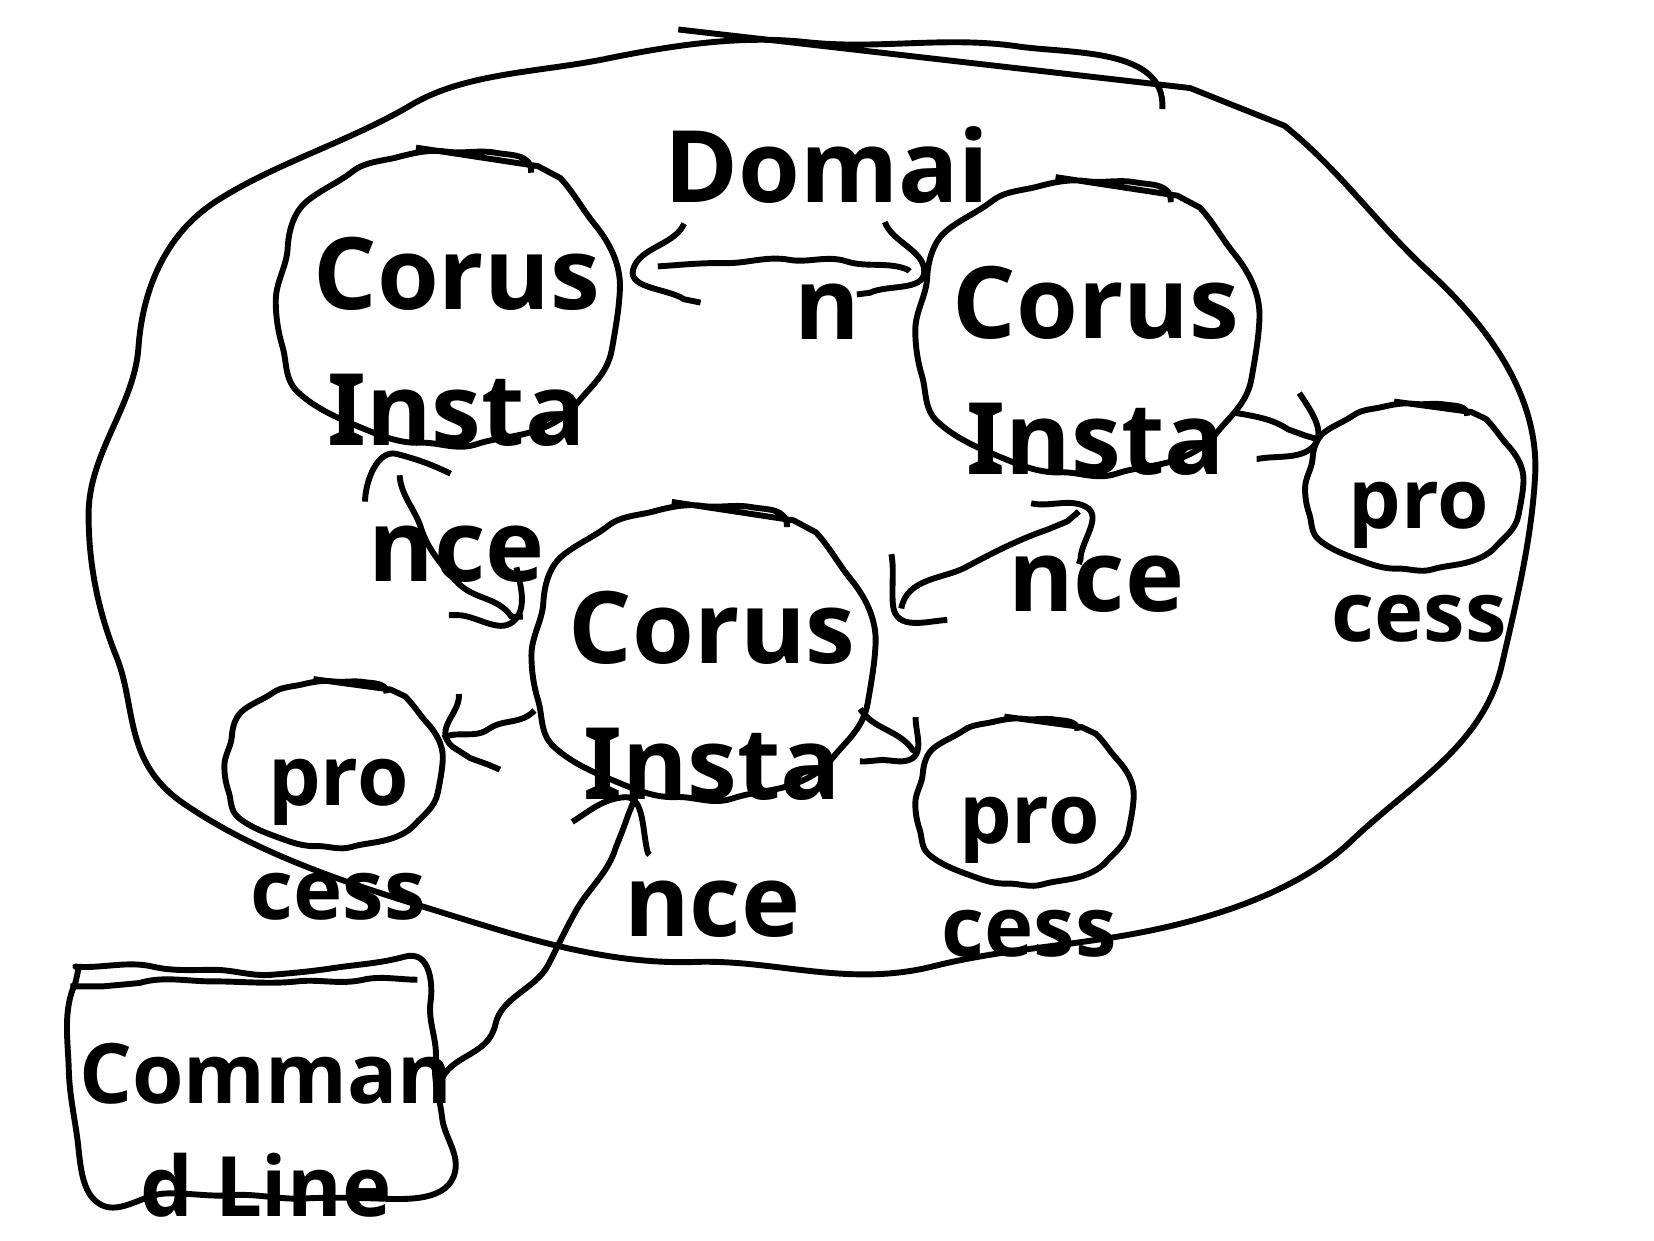

Domain
Corus
Instance
Corus
Instance
process
Corus
Instance
process
process
Command Line Interface